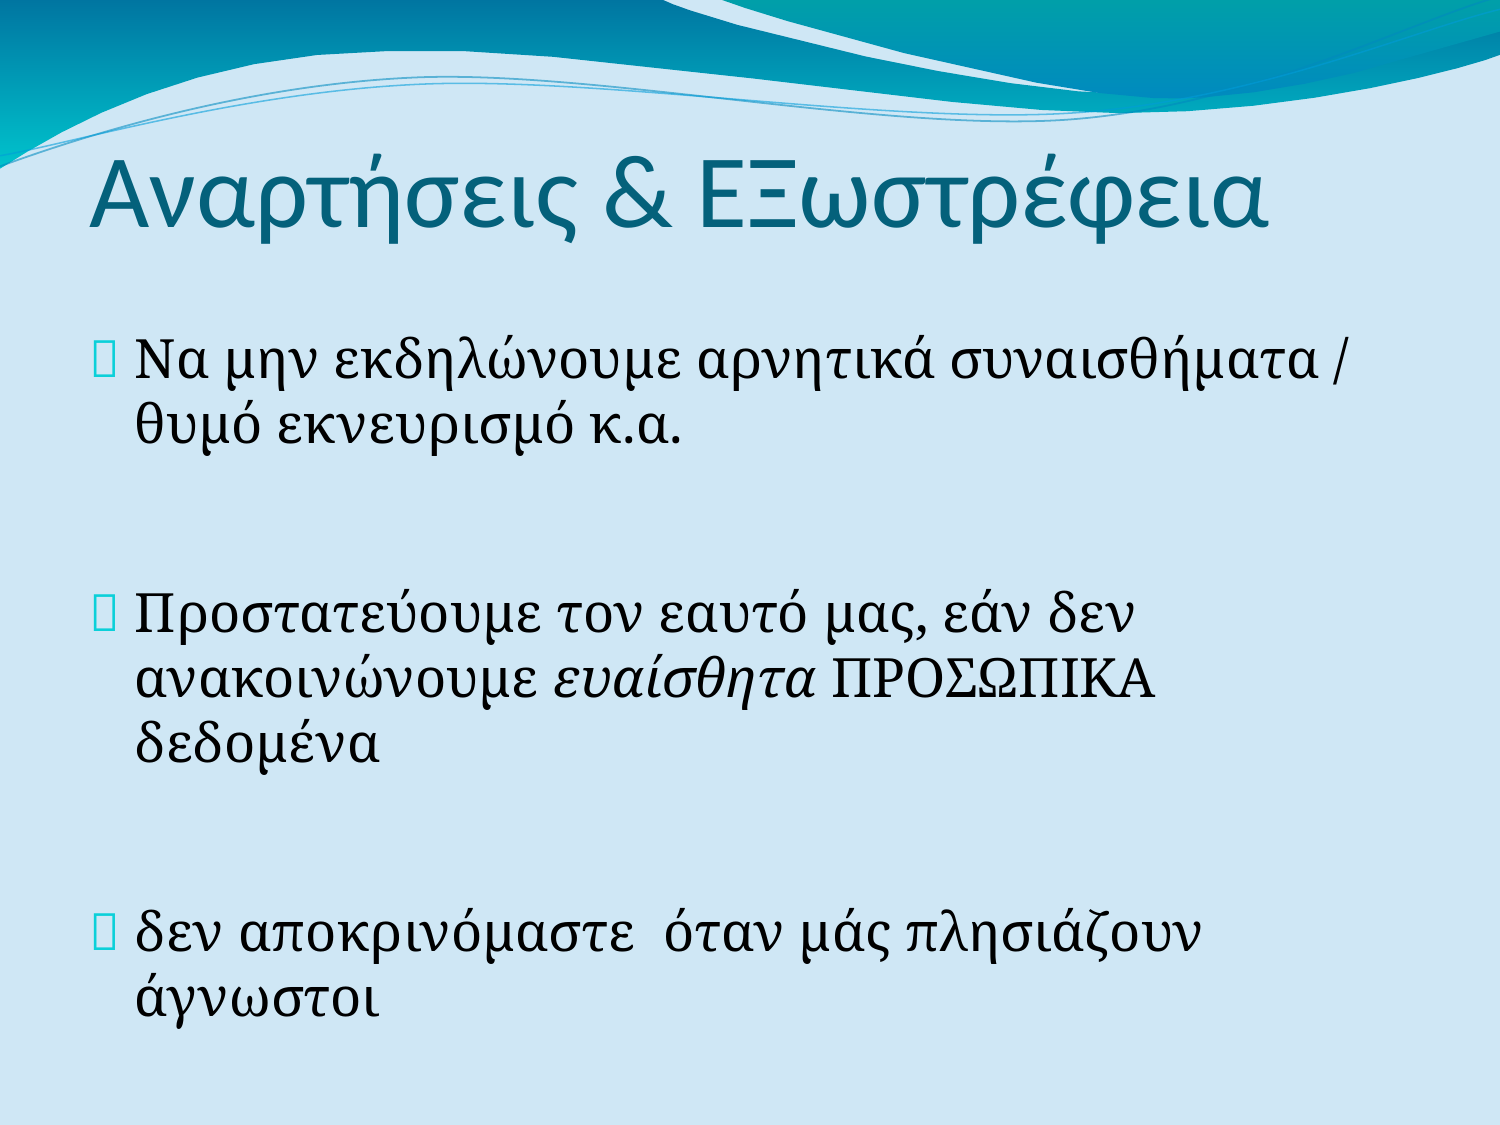

# Aναρτήσεις & ΕΞωστρέφεια
Να μην εκδηλώνουμε αρνητικά συναισθήματα / θυμό εκνευρισμό κ.α.
Προστατεύουμε τον εαυτό μας, εάν δεν ανακοινώνουμε ευαίσθητα ΠΡΟΣΩΠΙΚΑ δεδομένα
δεν αποκρινόμαστε όταν μάς πλησιάζουν άγνωστοι